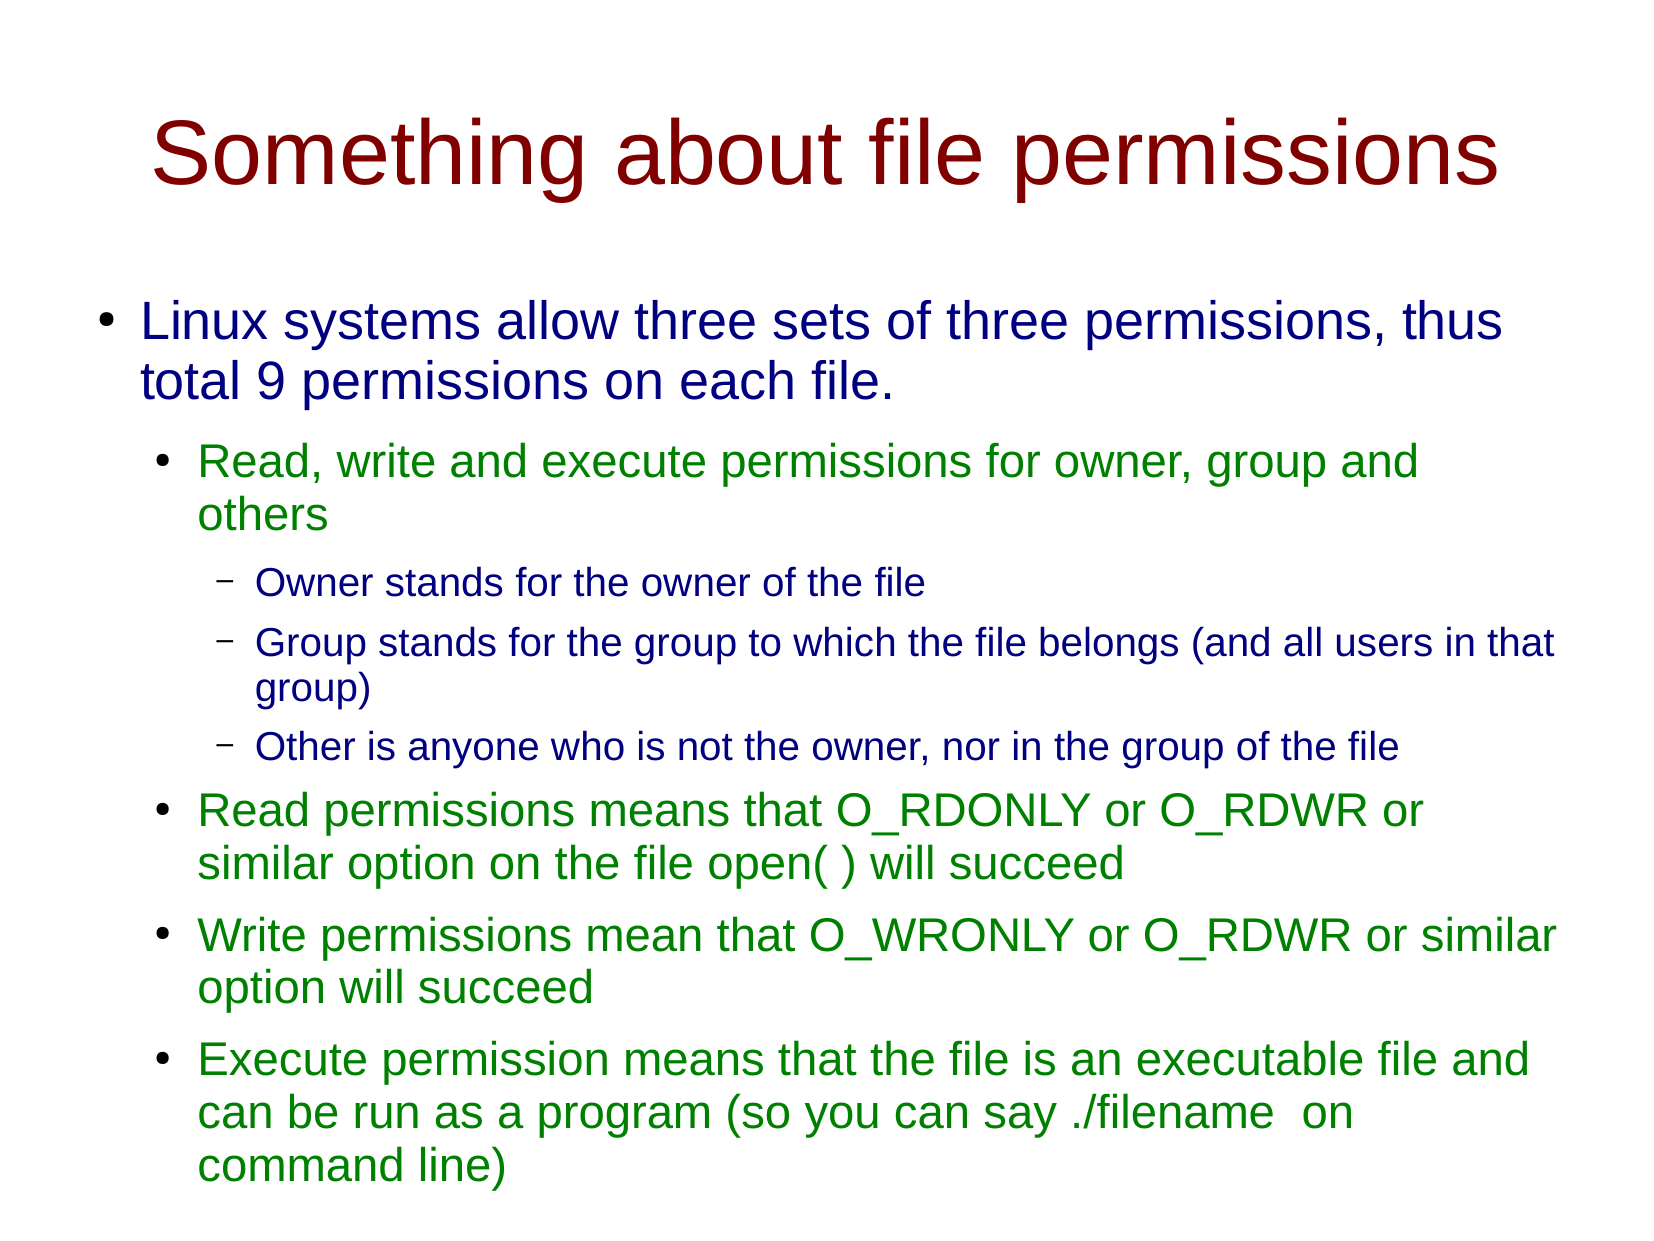

# Something about file permissions
Linux systems allow three sets of three permissions, thus total 9 permissions on each file.
Read, write and execute permissions for owner, group and others
Owner stands for the owner of the file
Group stands for the group to which the file belongs (and all users in that group)
Other is anyone who is not the owner, nor in the group of the file
Read permissions means that O_RDONLY or O_RDWR or similar option on the file open( ) will succeed
Write permissions mean that O_WRONLY or O_RDWR or similar option will succeed
Execute permission means that the file is an executable file and can be run as a program (so you can say ./filename on command line)